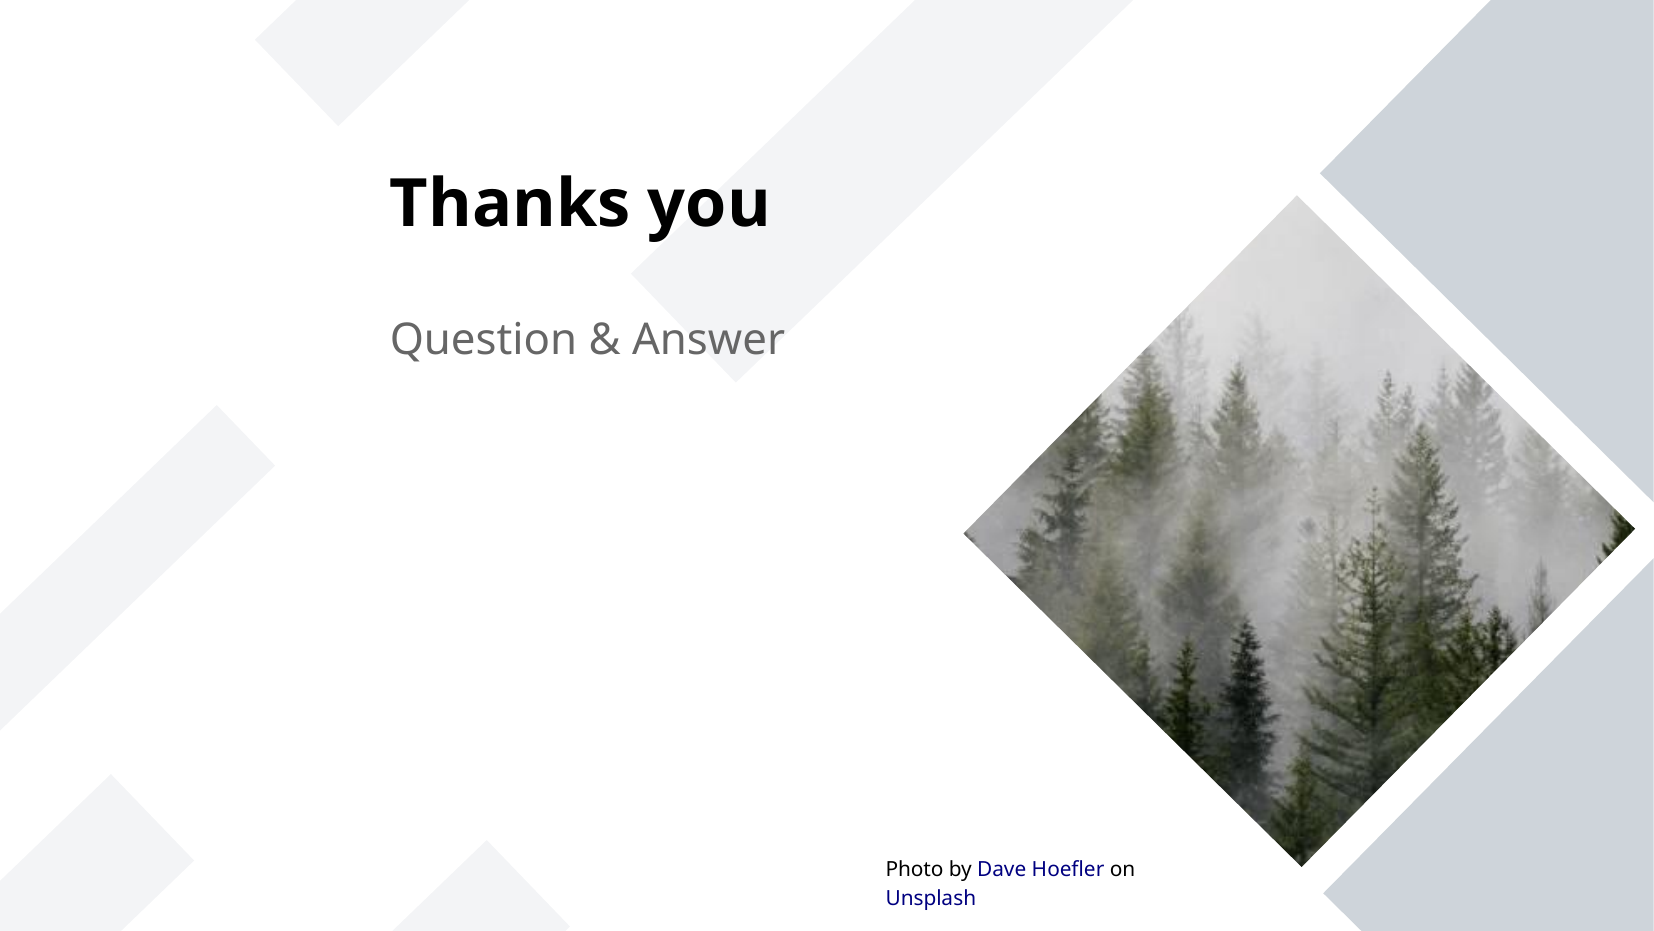

Thanks you
Question & Answer
Photo by Dave Hoefler on Unsplash